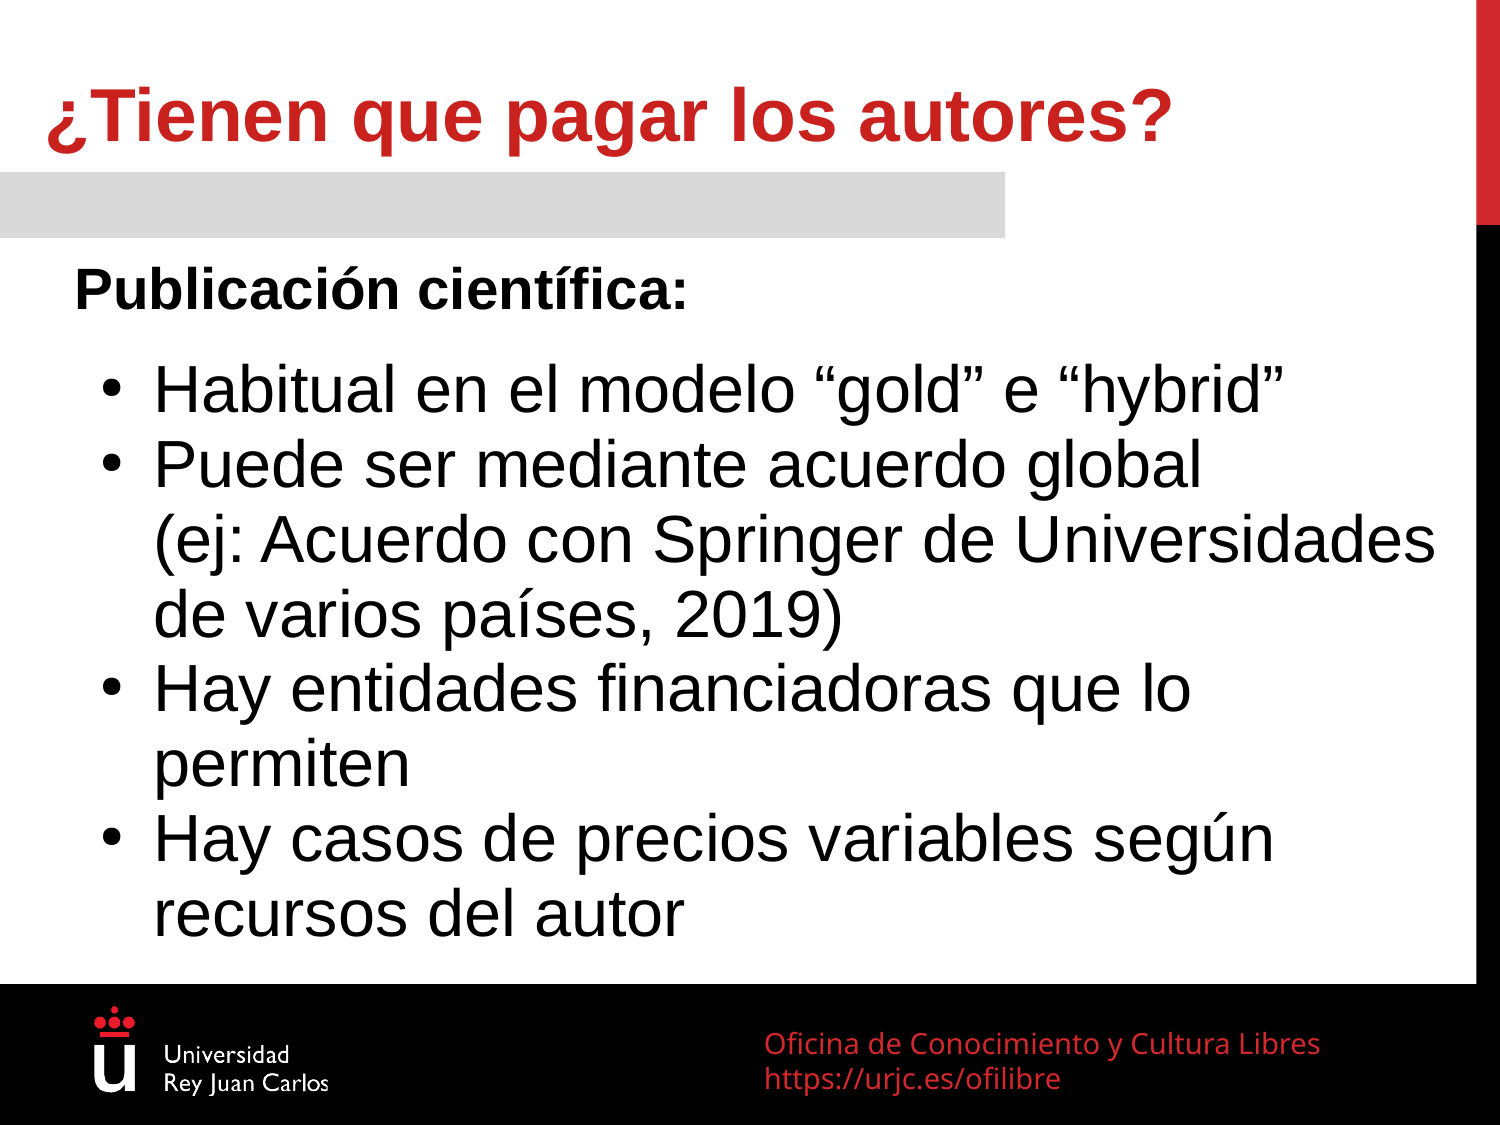

#
¿Tienen que pagar los autores?
Publicación científica:
Habitual en el modelo “gold” e “hybrid”
Puede ser mediante acuerdo global
(ej: Acuerdo con Springer de Universidades de varios países, 2019)
Hay entidades financiadoras que lo permiten
Hay casos de precios variables según recursos del autor
Oficina de Conocimiento y Cultura Libres
https://urjc.es/ofilibre